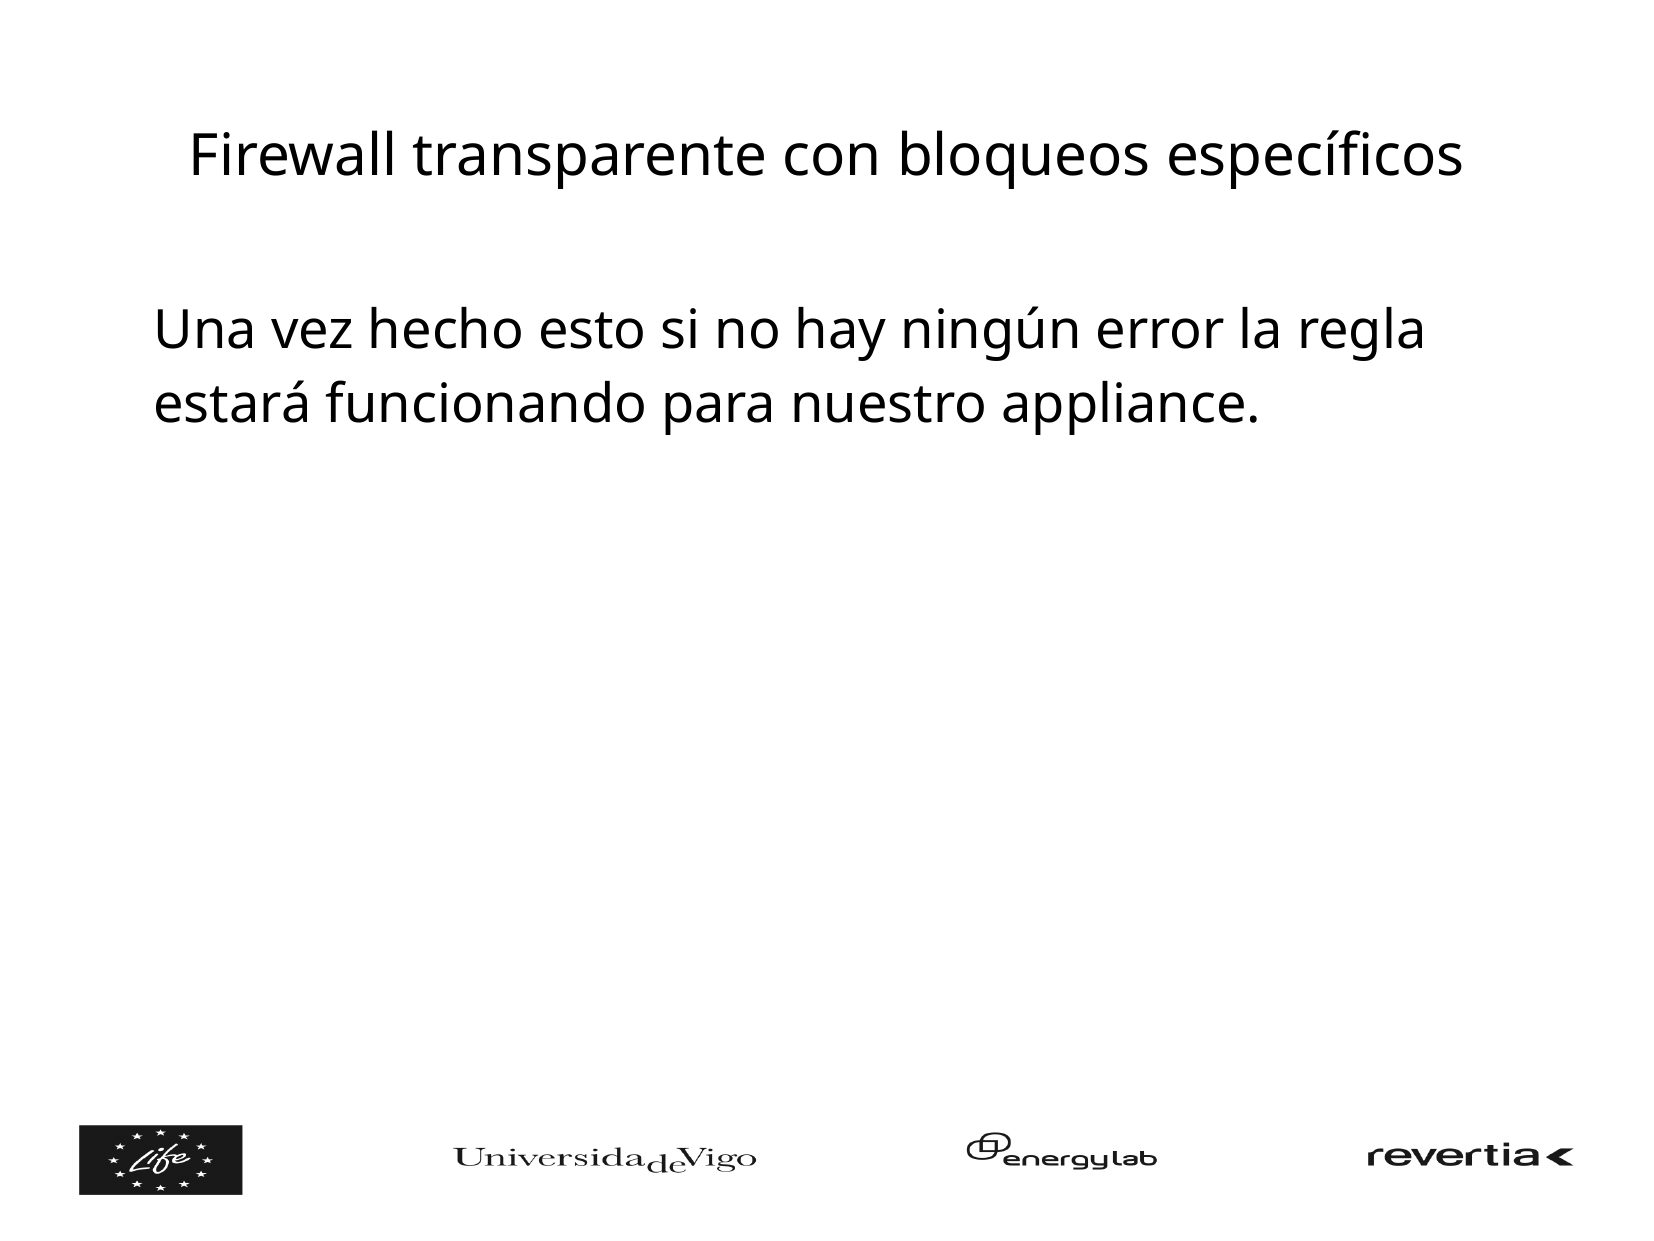

# Firewall transparente con bloqueos específicos
Una vez hecho esto si no hay ningún error la regla estará funcionando para nuestro appliance.